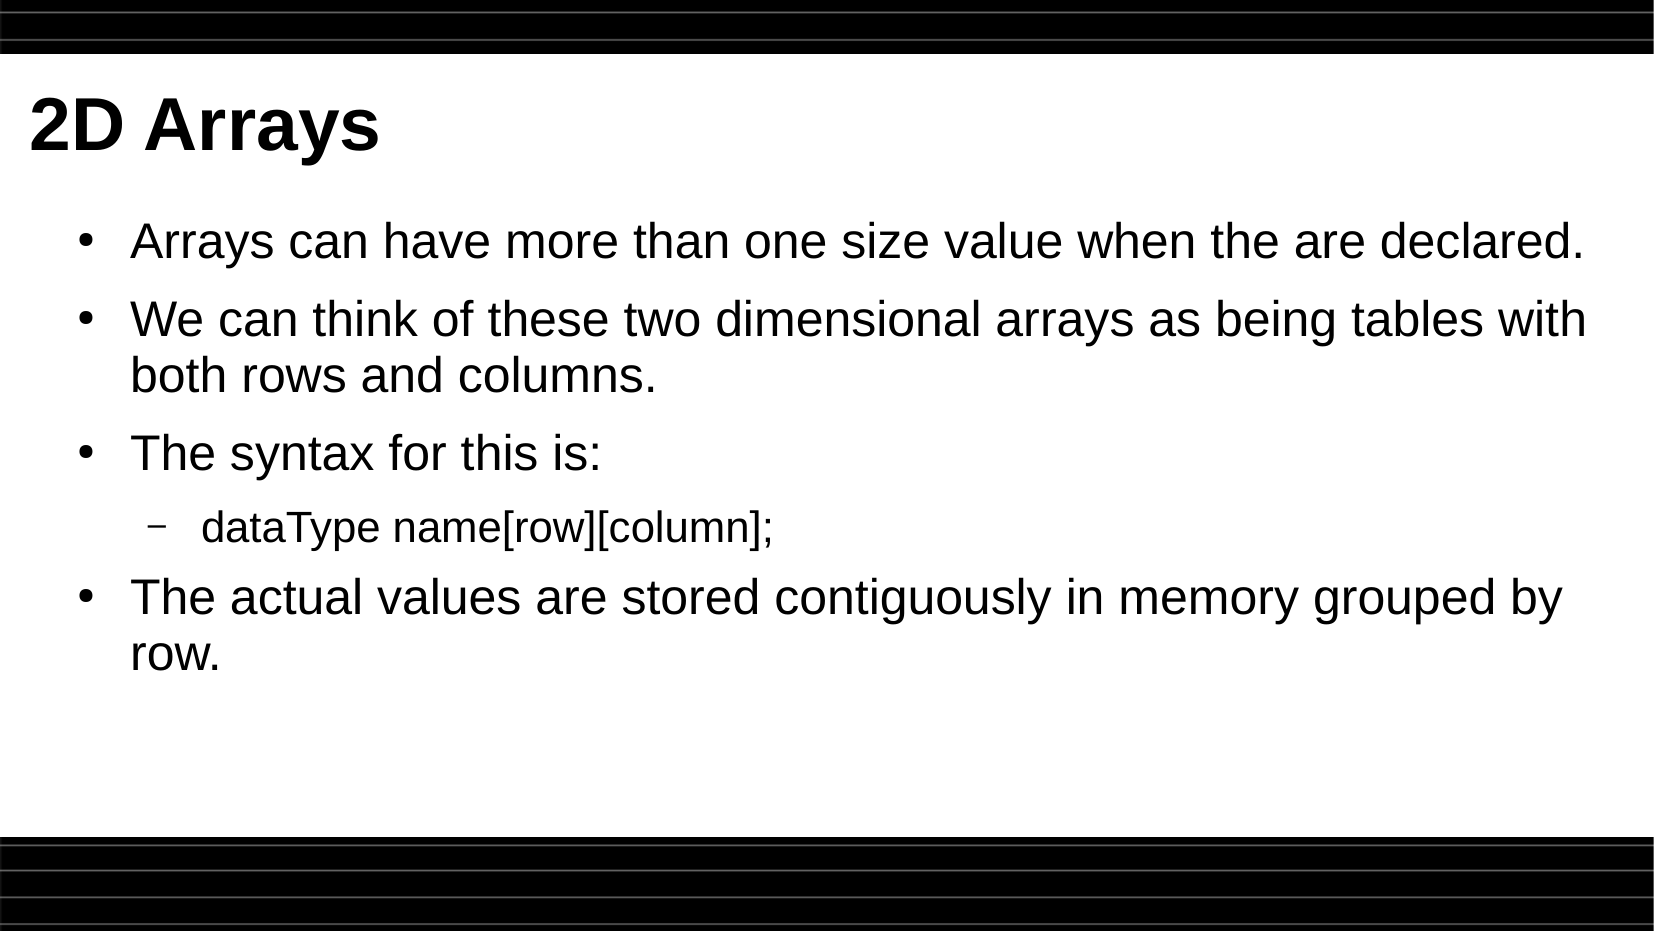

2D Arrays
# Arrays can have more than one size value when the are declared.
We can think of these two dimensional arrays as being tables with both rows and columns.
The syntax for this is:
dataType name[row][column];
The actual values are stored contiguously in memory grouped by row.